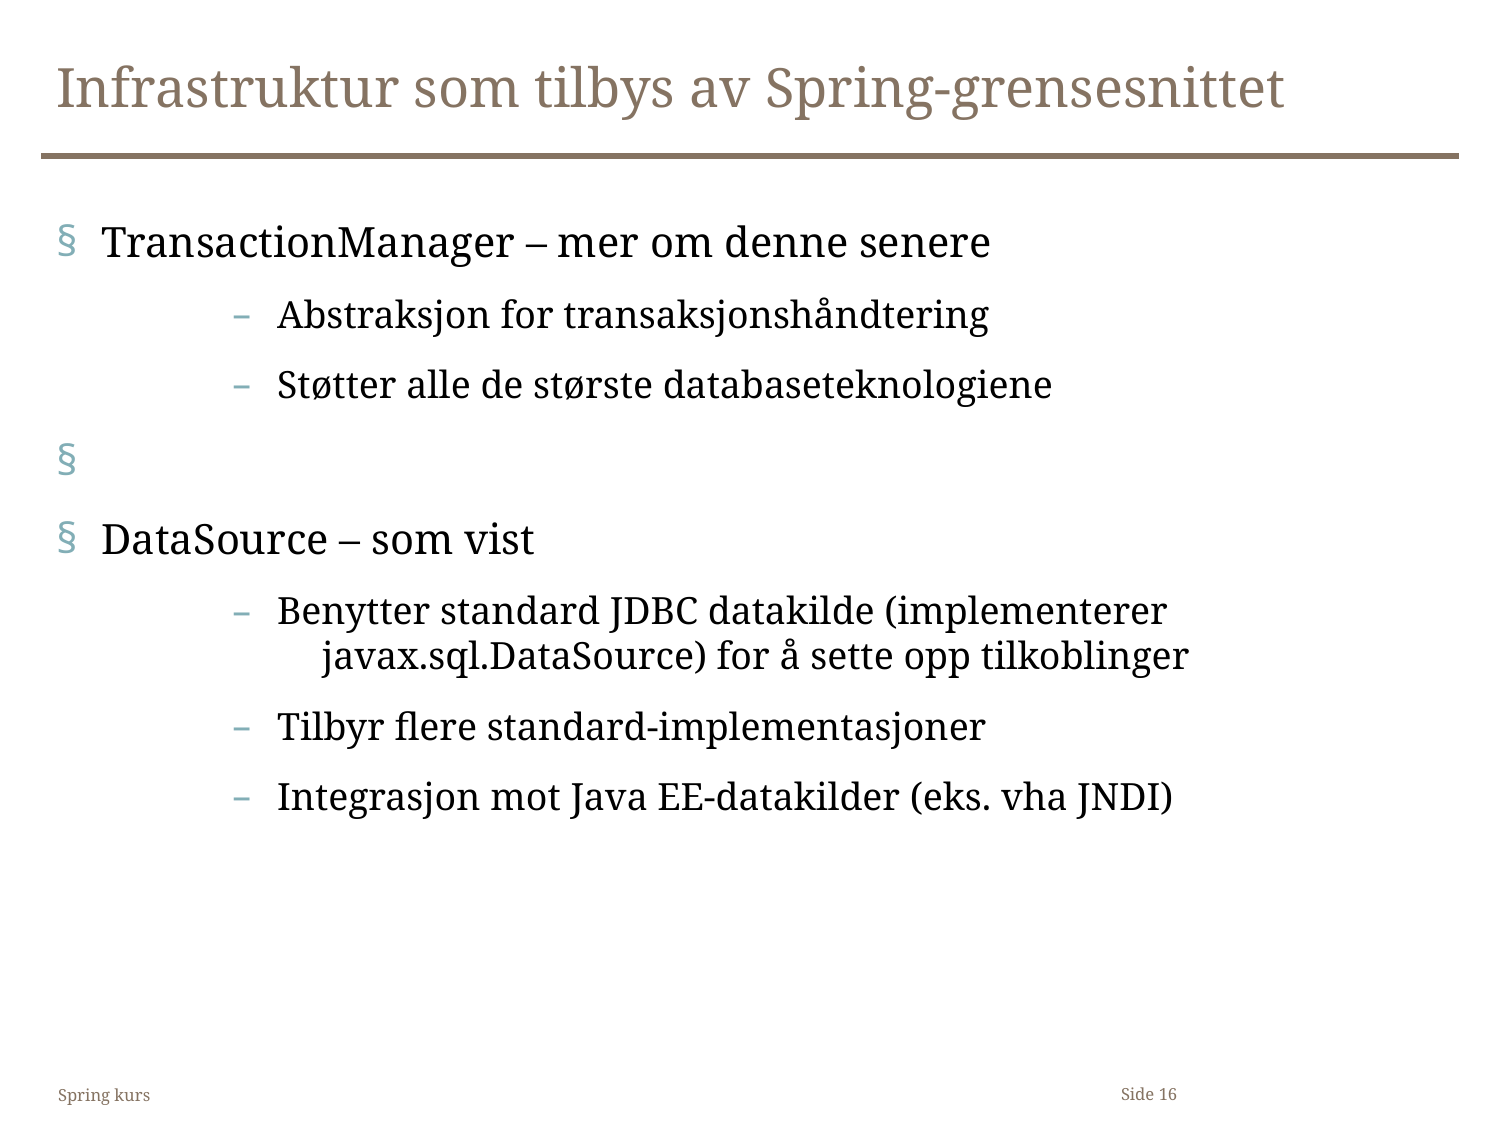

# Infrastruktur som tilbys av Spring-grensesnittet
TransactionManager – mer om denne senere
Abstraksjon for transaksjonshåndtering
Støtter alle de største databaseteknologiene
DataSource – som vist
Benytter standard JDBC datakilde (implementerer javax.sql.DataSource) for å sette opp tilkoblinger
Tilbyr flere standard-implementasjoner
Integrasjon mot Java EE-datakilder (eks. vha JNDI)
Spring kurs
Side